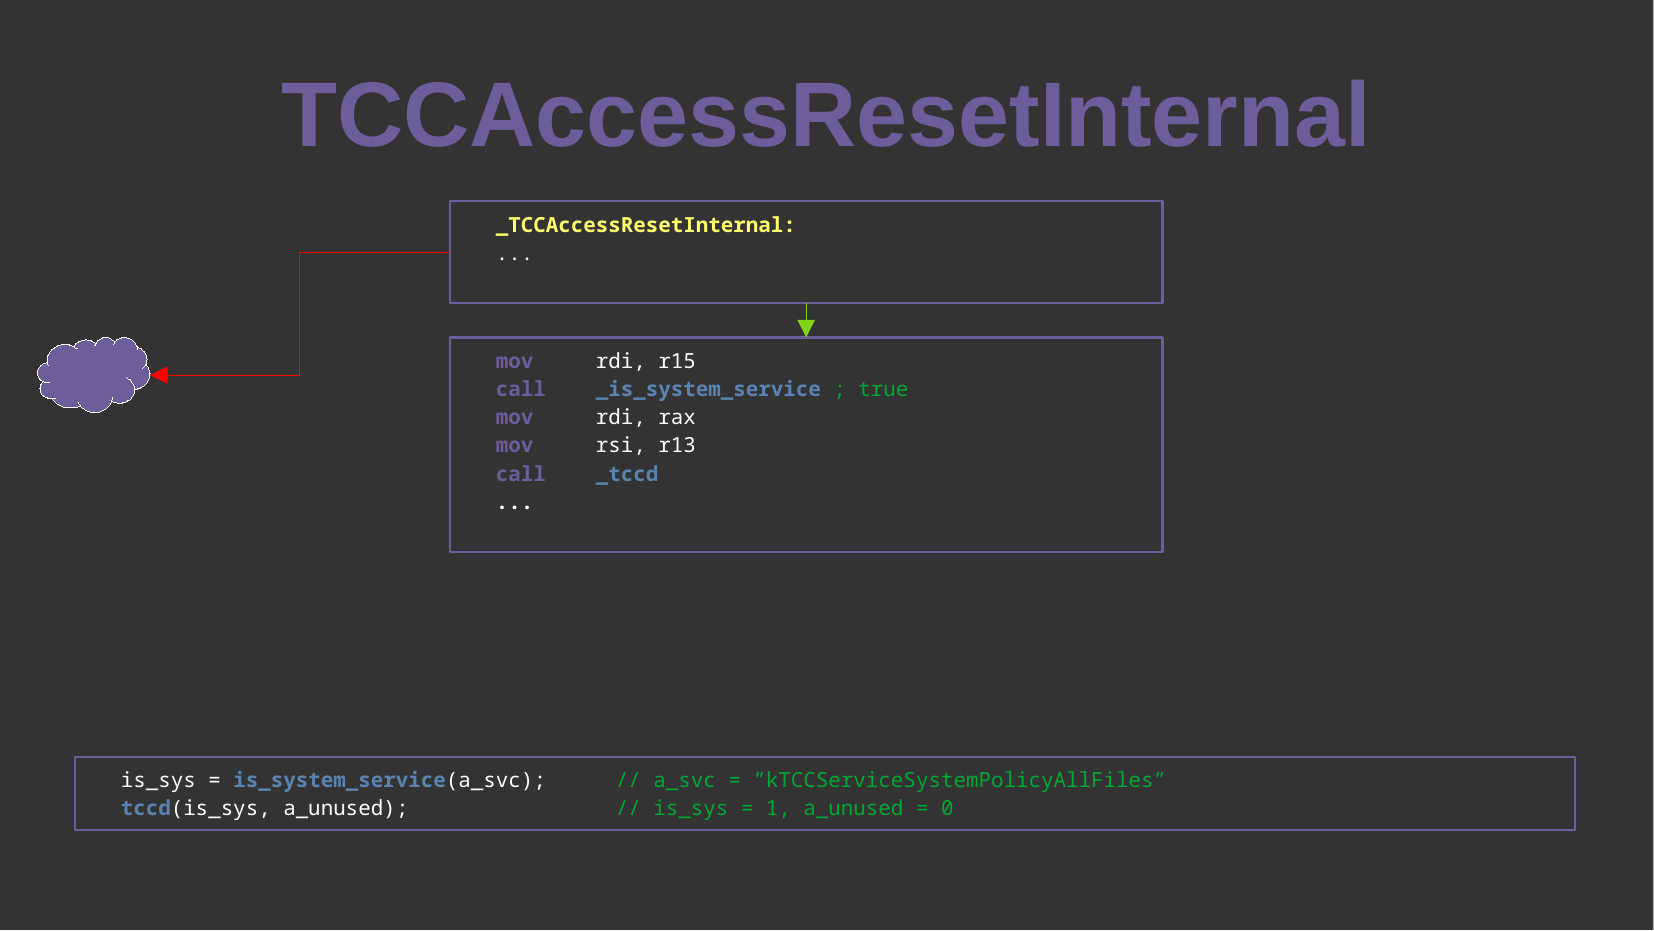

# TCCAccessResetInternal
_TCCAccessResetInternal:
...
mov rdi, r15
call _is_system_service ; true
mov rdi, rax
mov rsi, r13
call _tccd
...
is_sys = is_system_service(a_svc); 	// a_svc = ”kTCCServiceSystemPolicyAllFiles”
tccd(is_sys, a_unused); 			// is_sys = 1, a_unused = 0